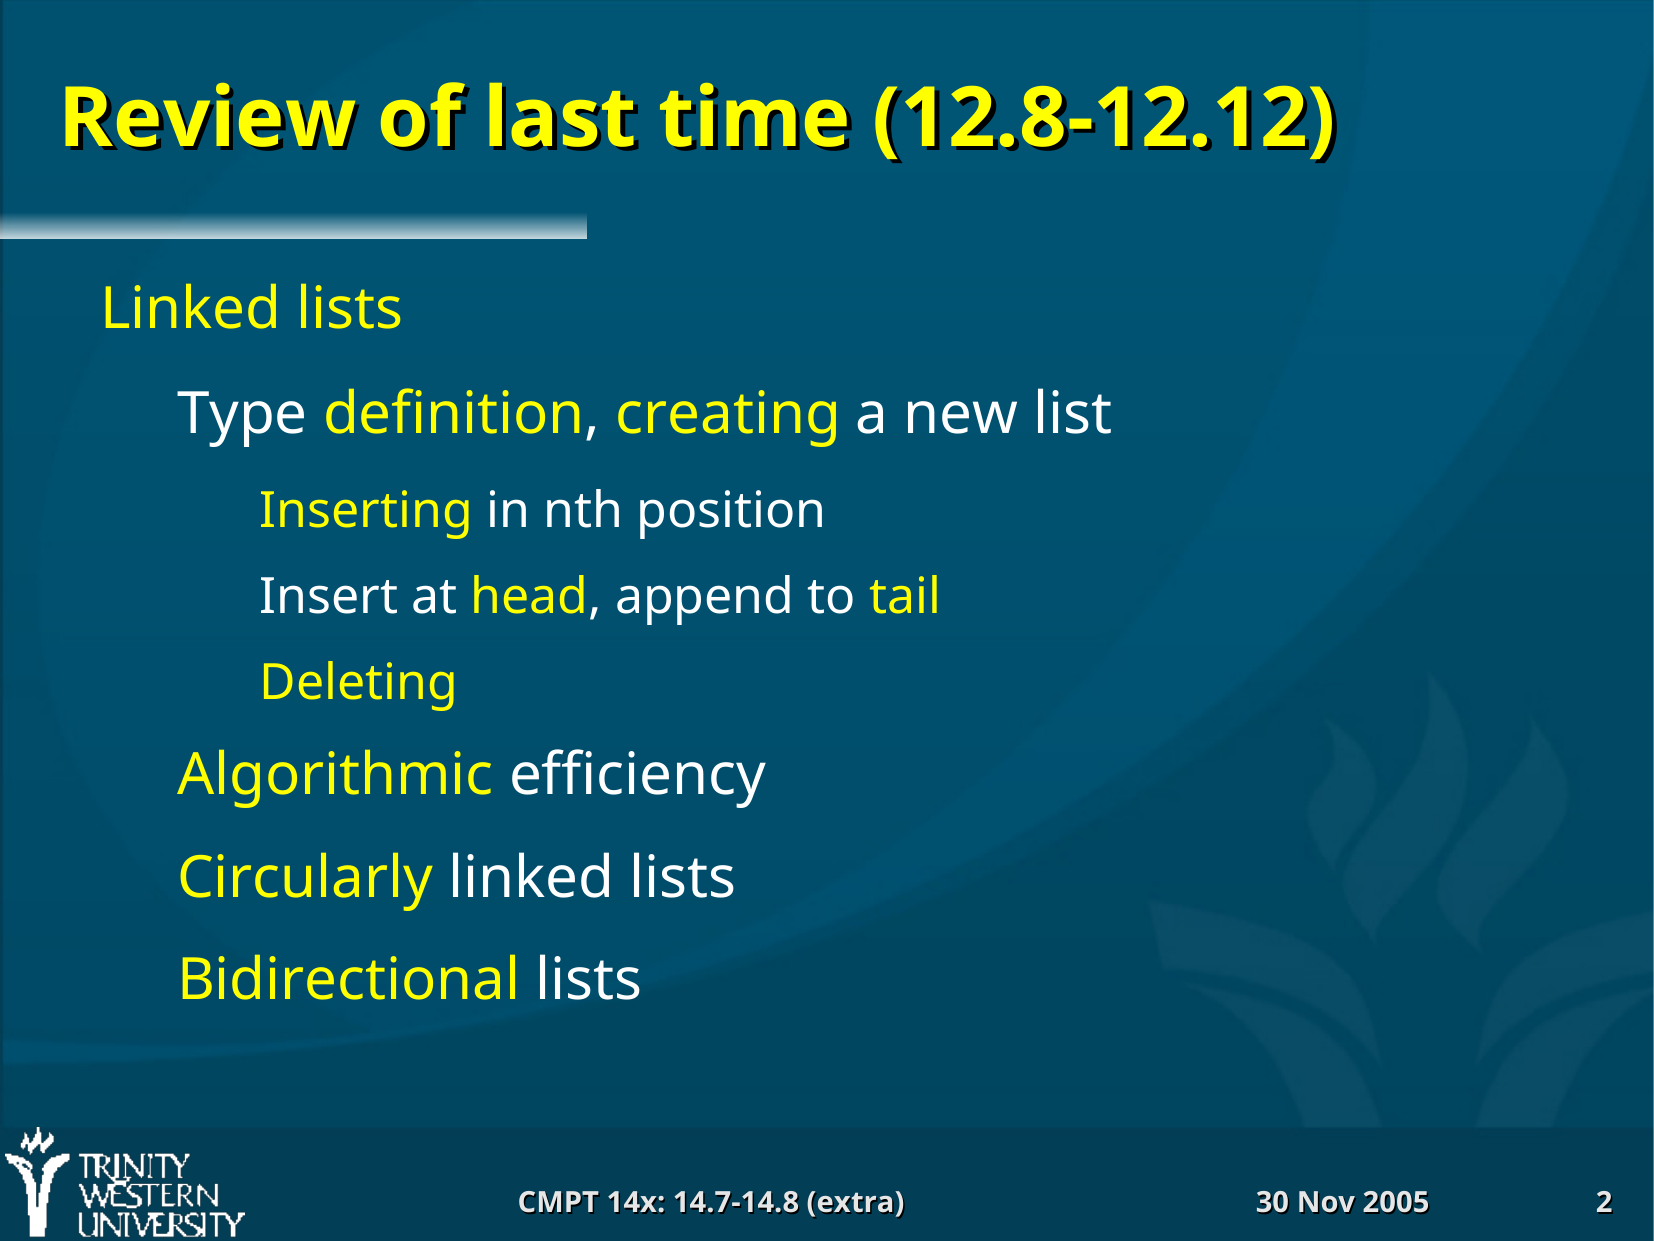

# Review of last time (12.8-12.12)
Linked lists
Type definition, creating a new list
Inserting in nth position
Insert at head, append to tail
Deleting
Algorithmic efficiency
Circularly linked lists
Bidirectional lists
CMPT 14x: 14.7-14.8 (extra)
30 Nov 2005
2